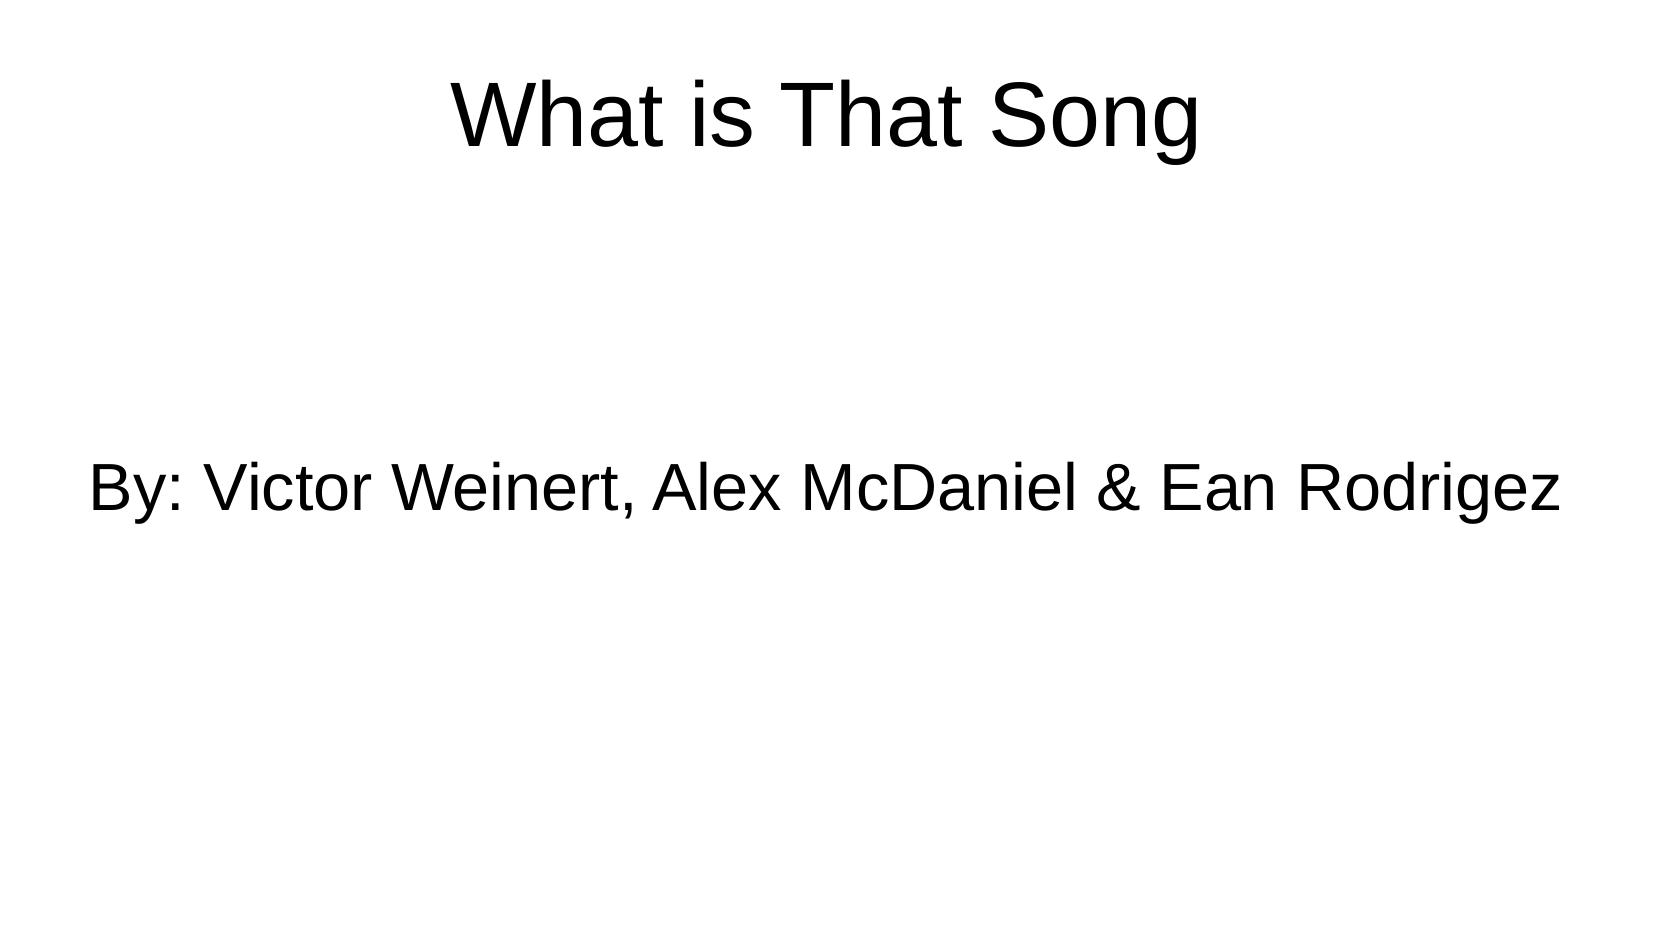

# What is That Song
By: Victor Weinert, Alex McDaniel & Ean Rodrigez